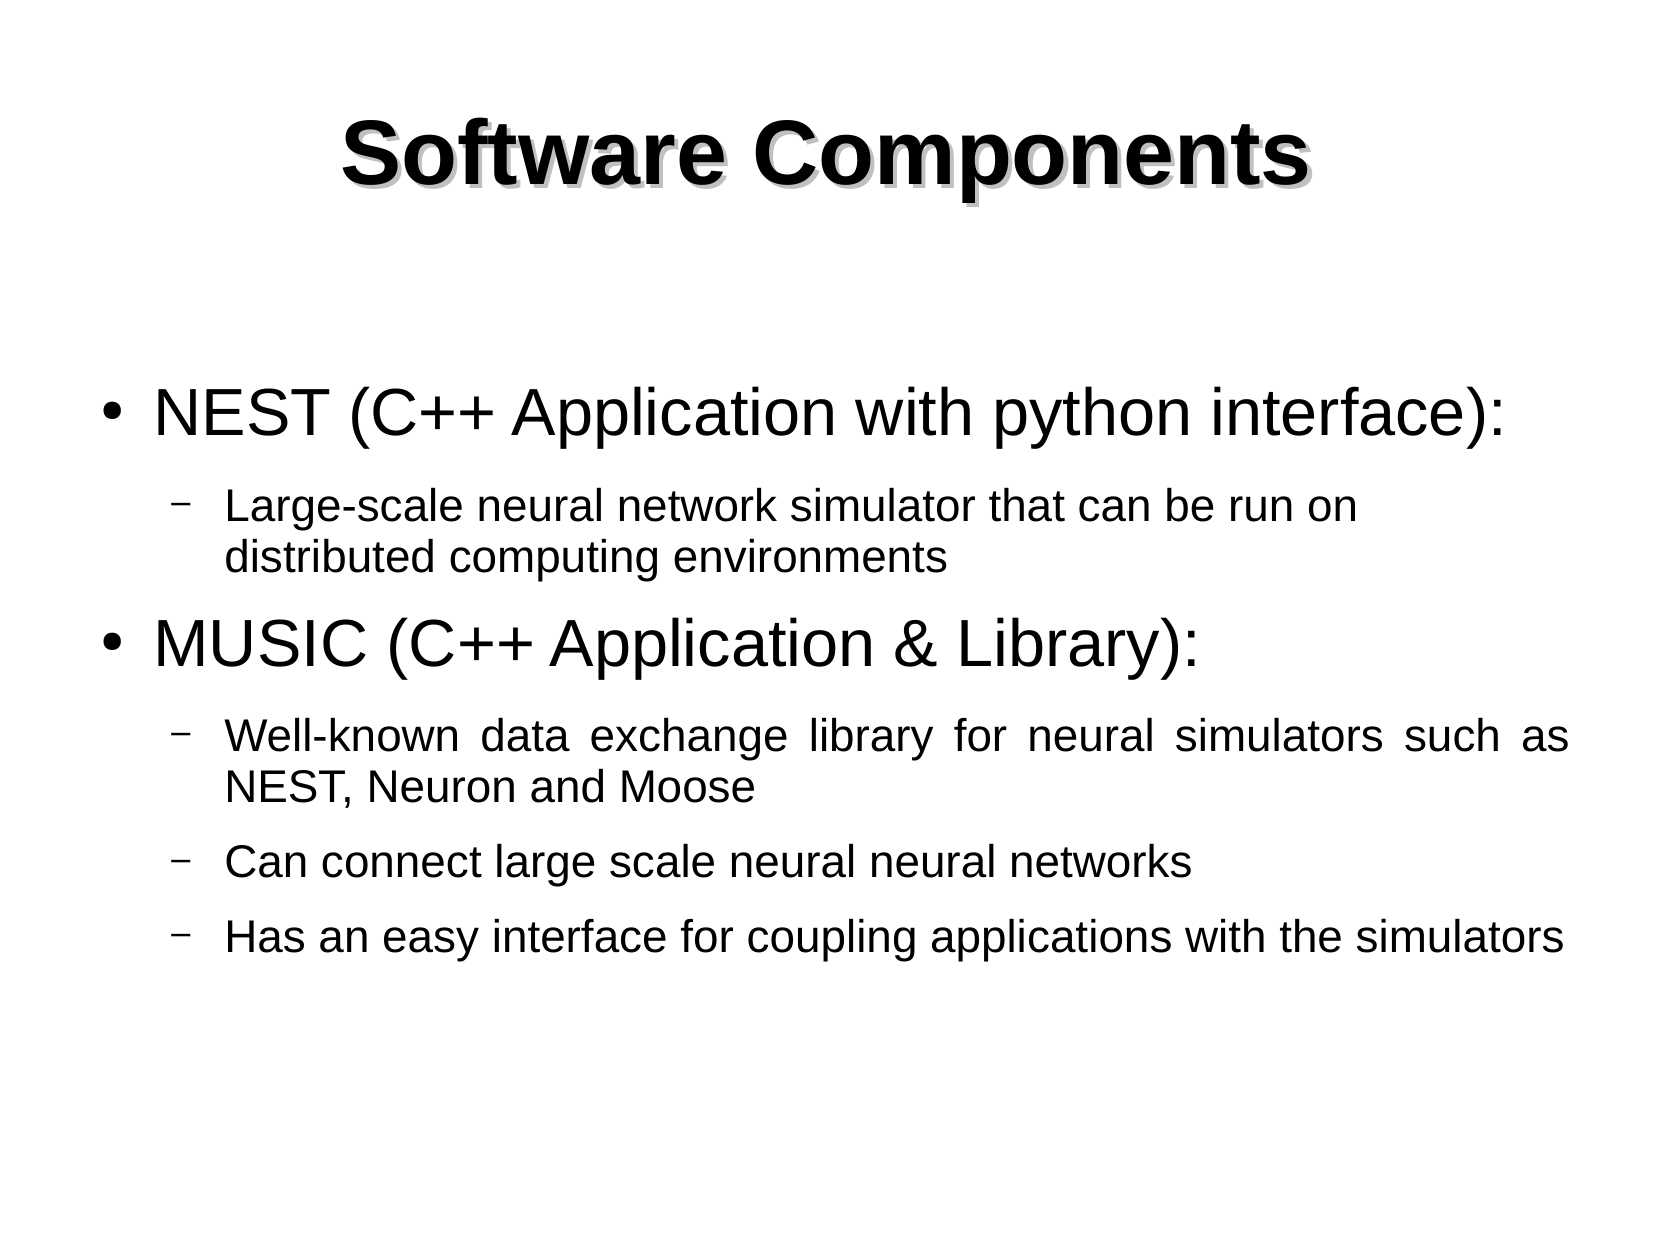

# Software Components
NEST (C++ Application with python interface):
Large-scale neural network simulator that can be run on distributed computing environments
MUSIC (C++ Application & Library):
Well-known data exchange library for neural simulators such as NEST, Neuron and Moose
Can connect large scale neural neural networks
Has an easy interface for coupling applications with the simulators